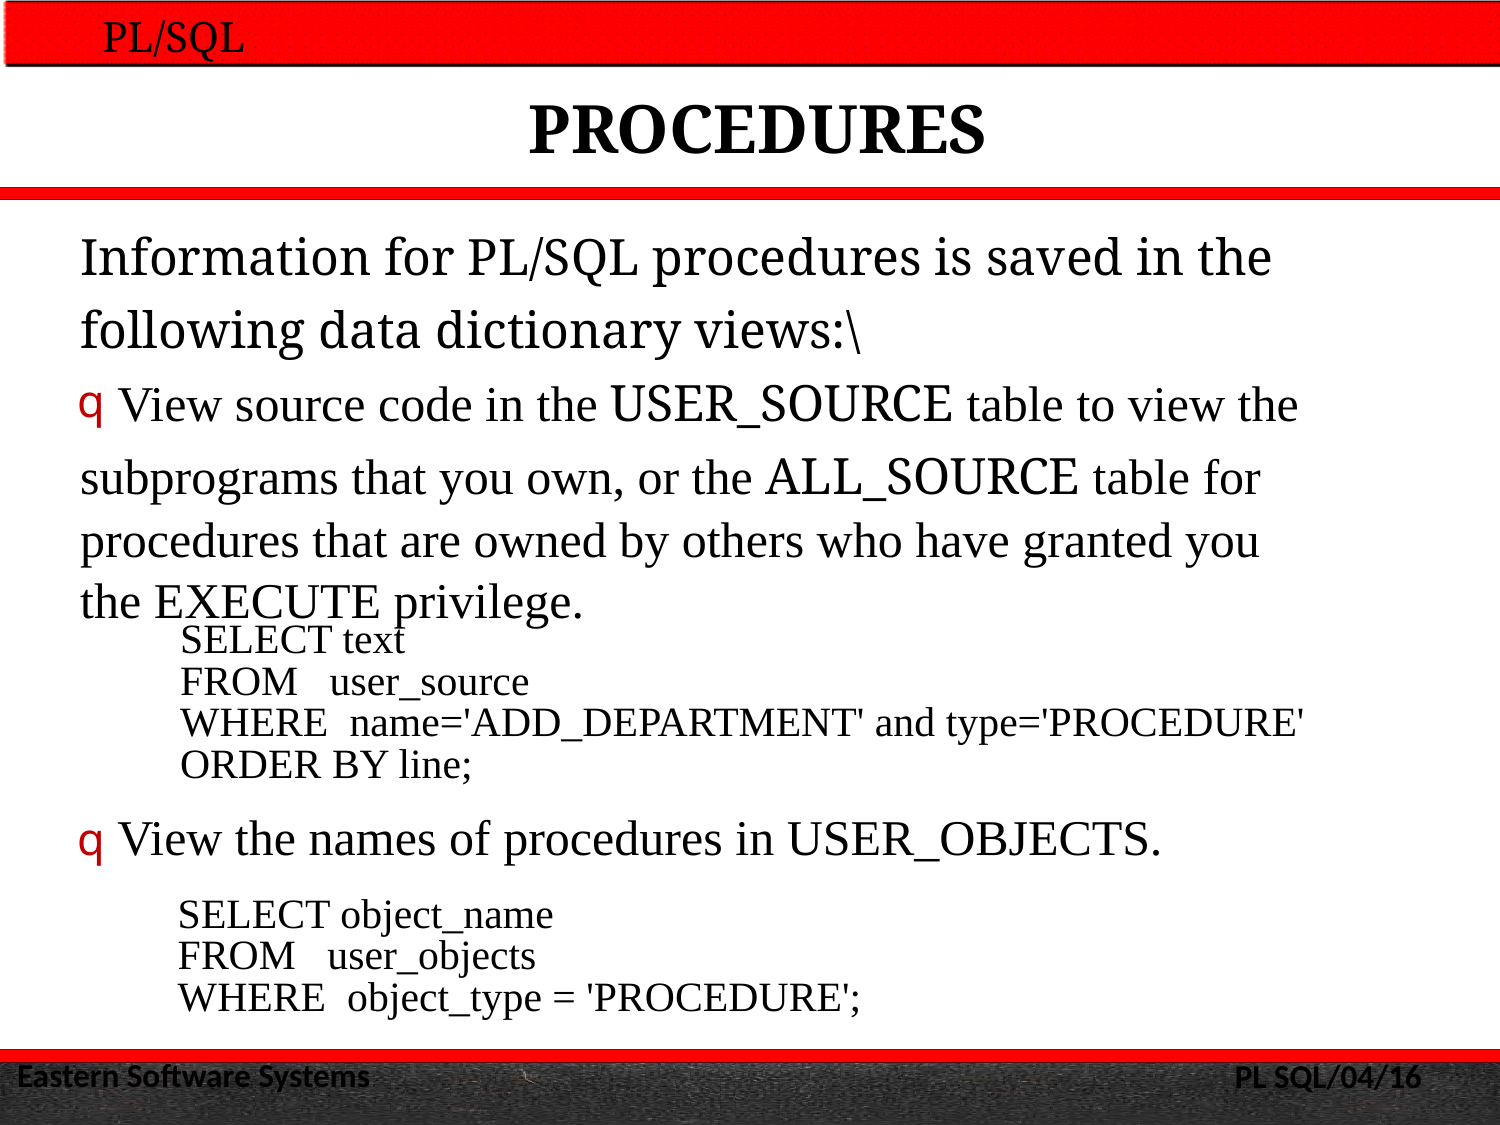

PL/SQL
 PROCEDURES
Information for PL/SQL procedures is saved in the
following data dictionary views:\
 View source code in the USER_SOURCE table to view the
subprograms that you own, or the ALL_SOURCE table for
procedures that are owned by others who have granted you
the EXECUTE privilege.
 View the names of procedures in USER_OBJECTS.
SELECT text
FROM user_source
WHERE name='ADD_DEPARTMENT' and type='PROCEDURE'
ORDER BY line;
SELECT object_name
FROM user_objects
WHERE object_type = 'PROCEDURE';
Eastern Software Systems
				 PL SQL/04/16